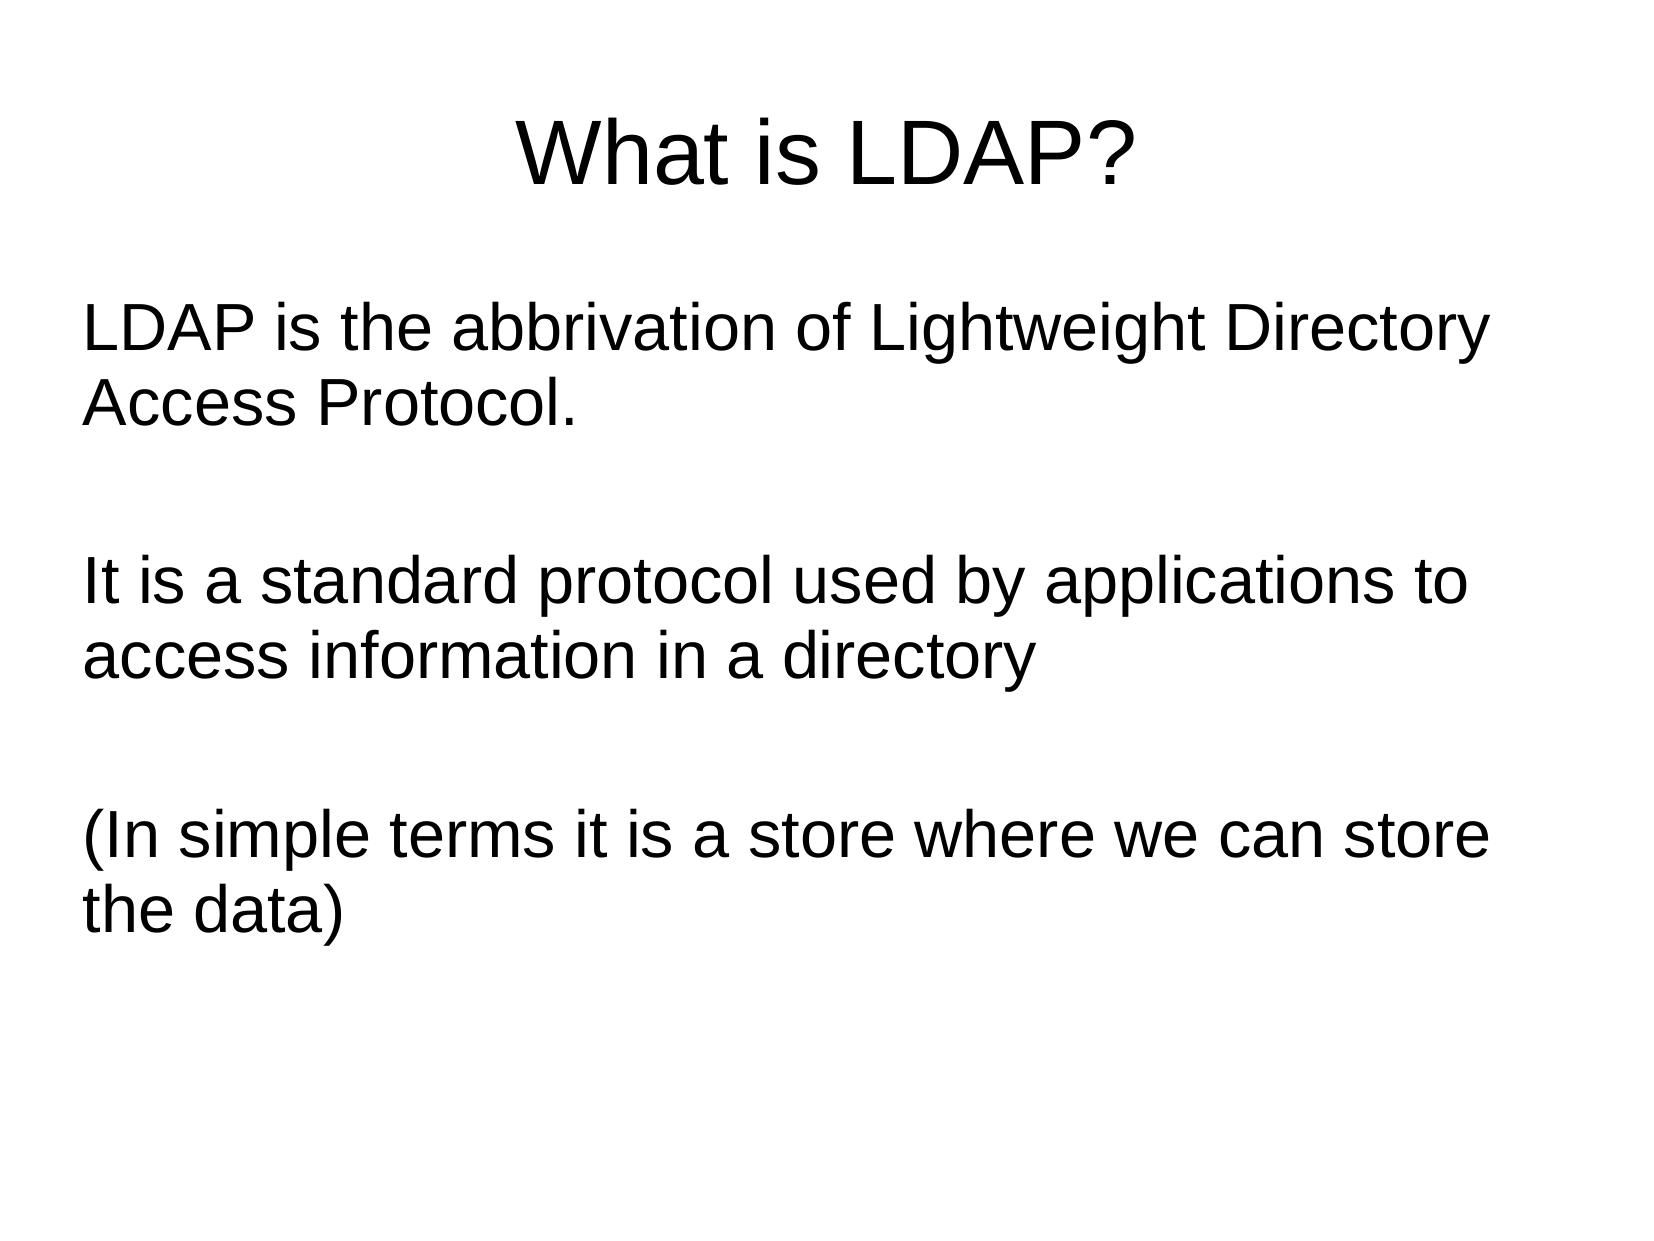

# What is LDAP?
LDAP is the abbrivation of Lightweight Directory Access Protocol.
It is a standard protocol used by applications to access information in a directory
(In simple terms it is a store where we can store the data)